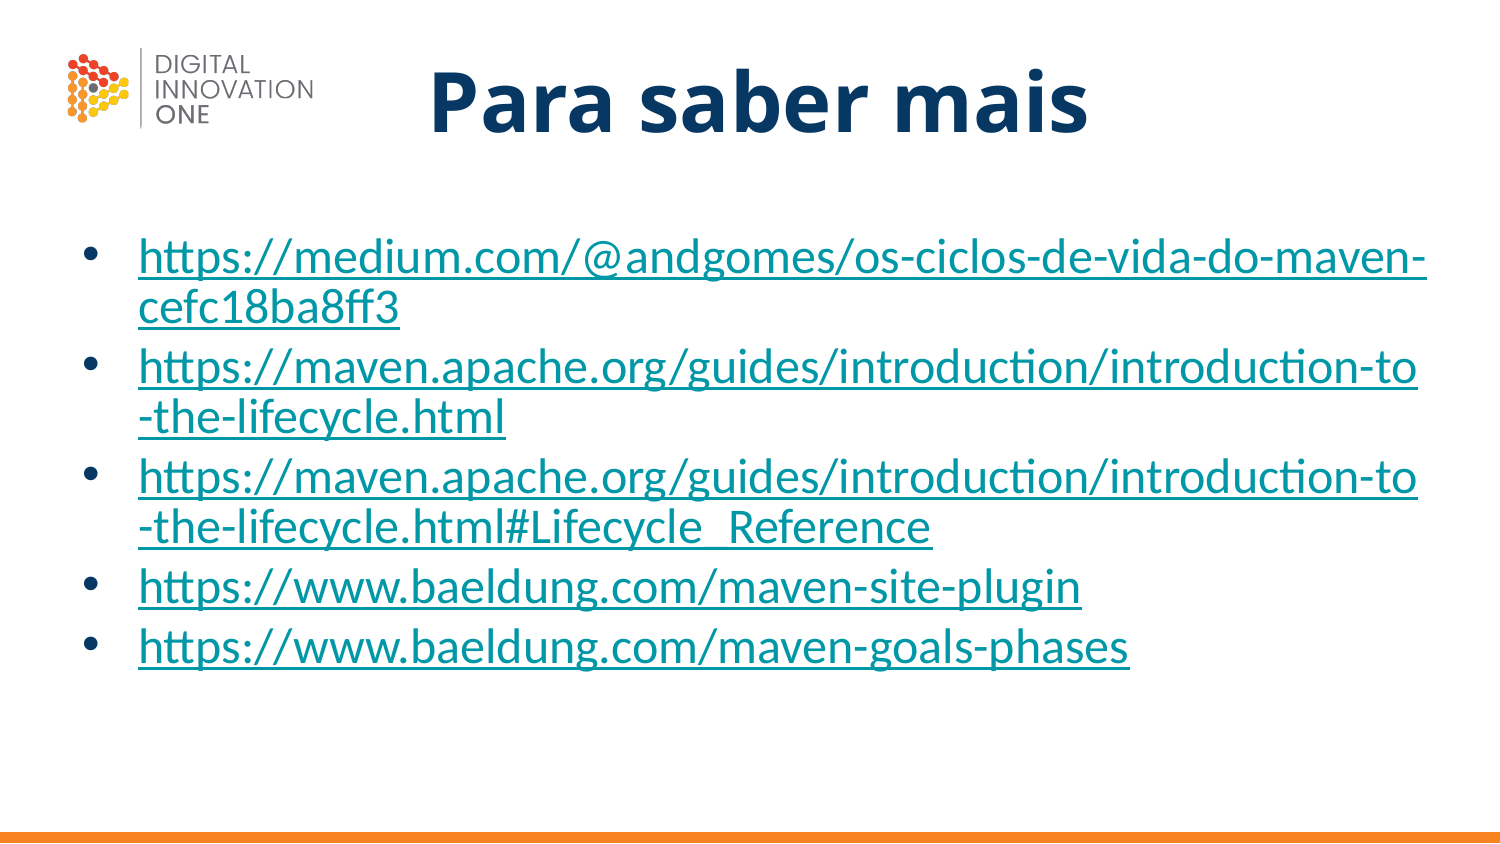

# Para saber mais
https://medium.com/@andgomes/os-ciclos-de-vida-do-maven-cefc18ba8ff3
https://maven.apache.org/guides/introduction/introduction-to-the-lifecycle.html
https://maven.apache.org/guides/introduction/introduction-to-the-lifecycle.html#Lifecycle_Reference
https://www.baeldung.com/maven-site-plugin
https://www.baeldung.com/maven-goals-phases